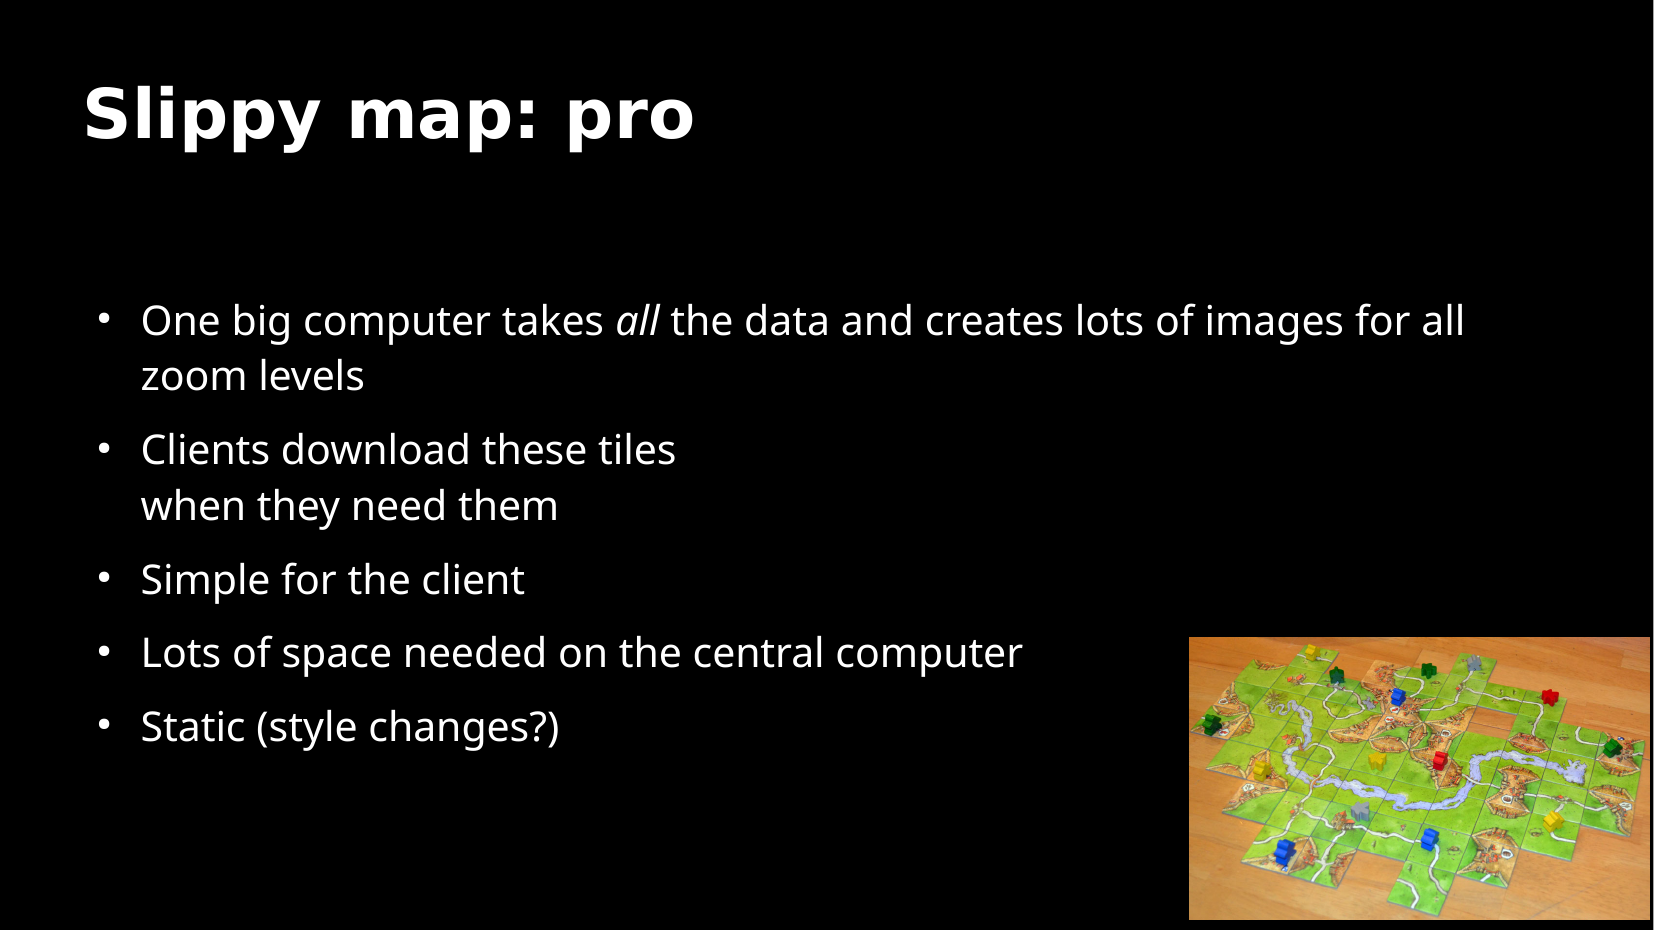

# Slippy map: pro
One big computer takes all the data and creates lots of images for all zoom levels
Clients download these tiles
when they need them
Simple for the client
Lots of space needed on the central computer
Static (style changes?)